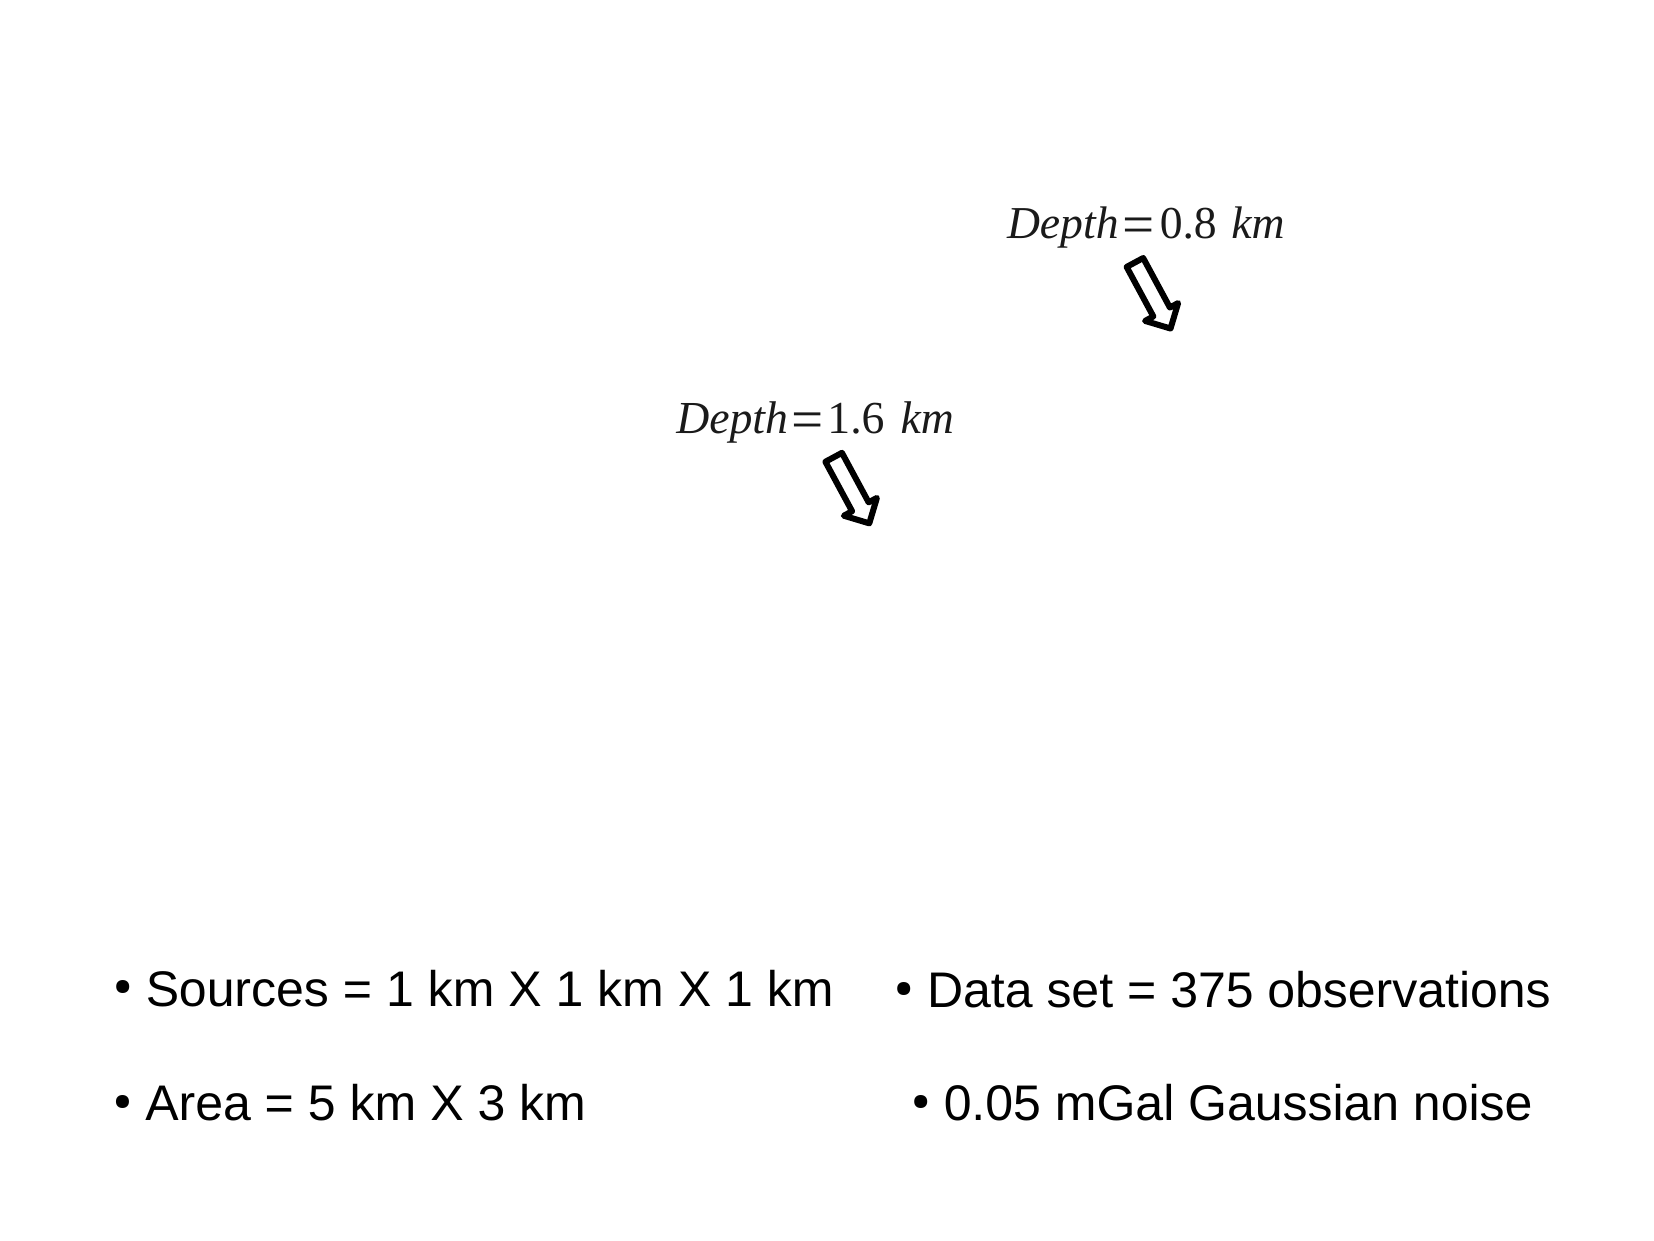

Sources = 1 km X 1 km X 1 km
 Data set = 375 observations
 Area = 5 km X 3 km
 0.05 mGal Gaussian noise